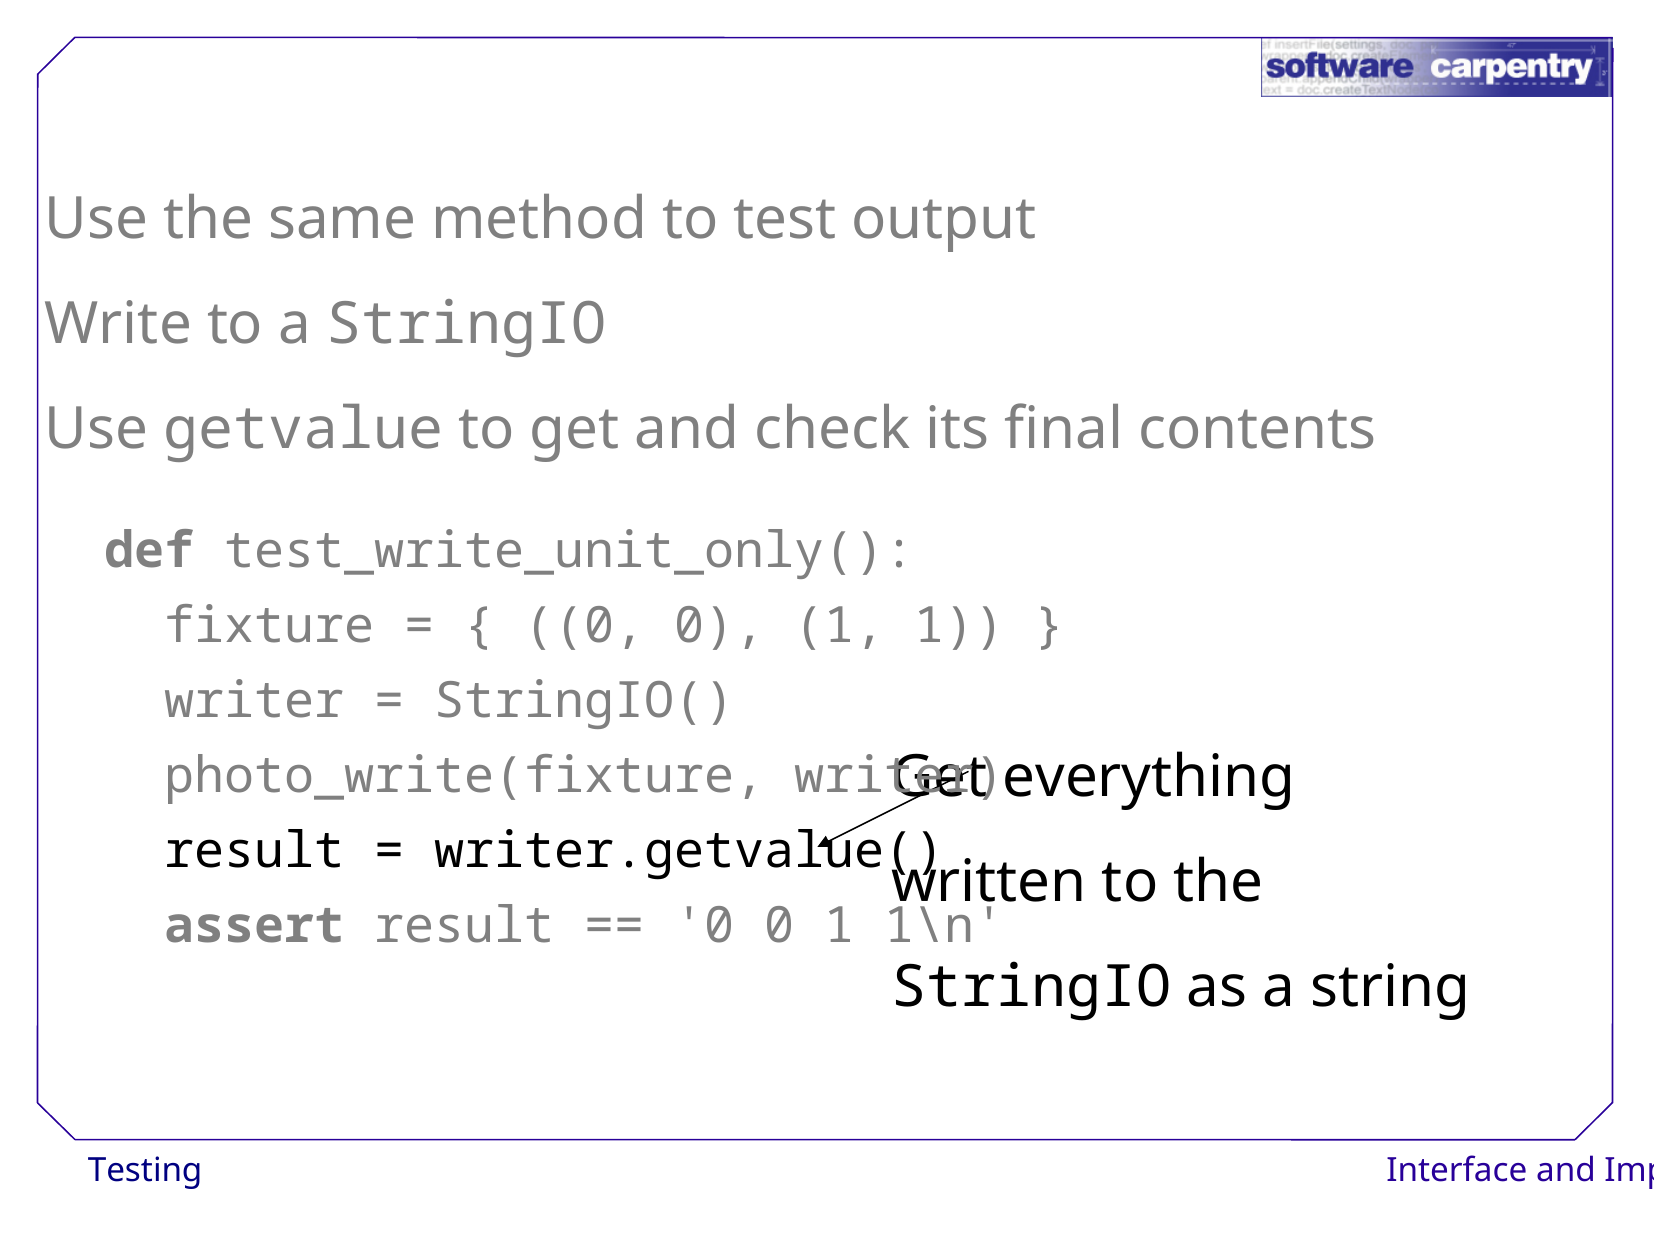

Use the same method to test output
Write to a StringIO
Use getvalue to get and check its final contents
def test_write_unit_only():
 fixture = { ((0, 0), (1, 1)) }
 writer = StringIO()
 photo_write(fixture, writer)
 result = writer.getvalue()
 assert result == '0 0 1 1\n'
Get everything
written to the
StringIO as a string